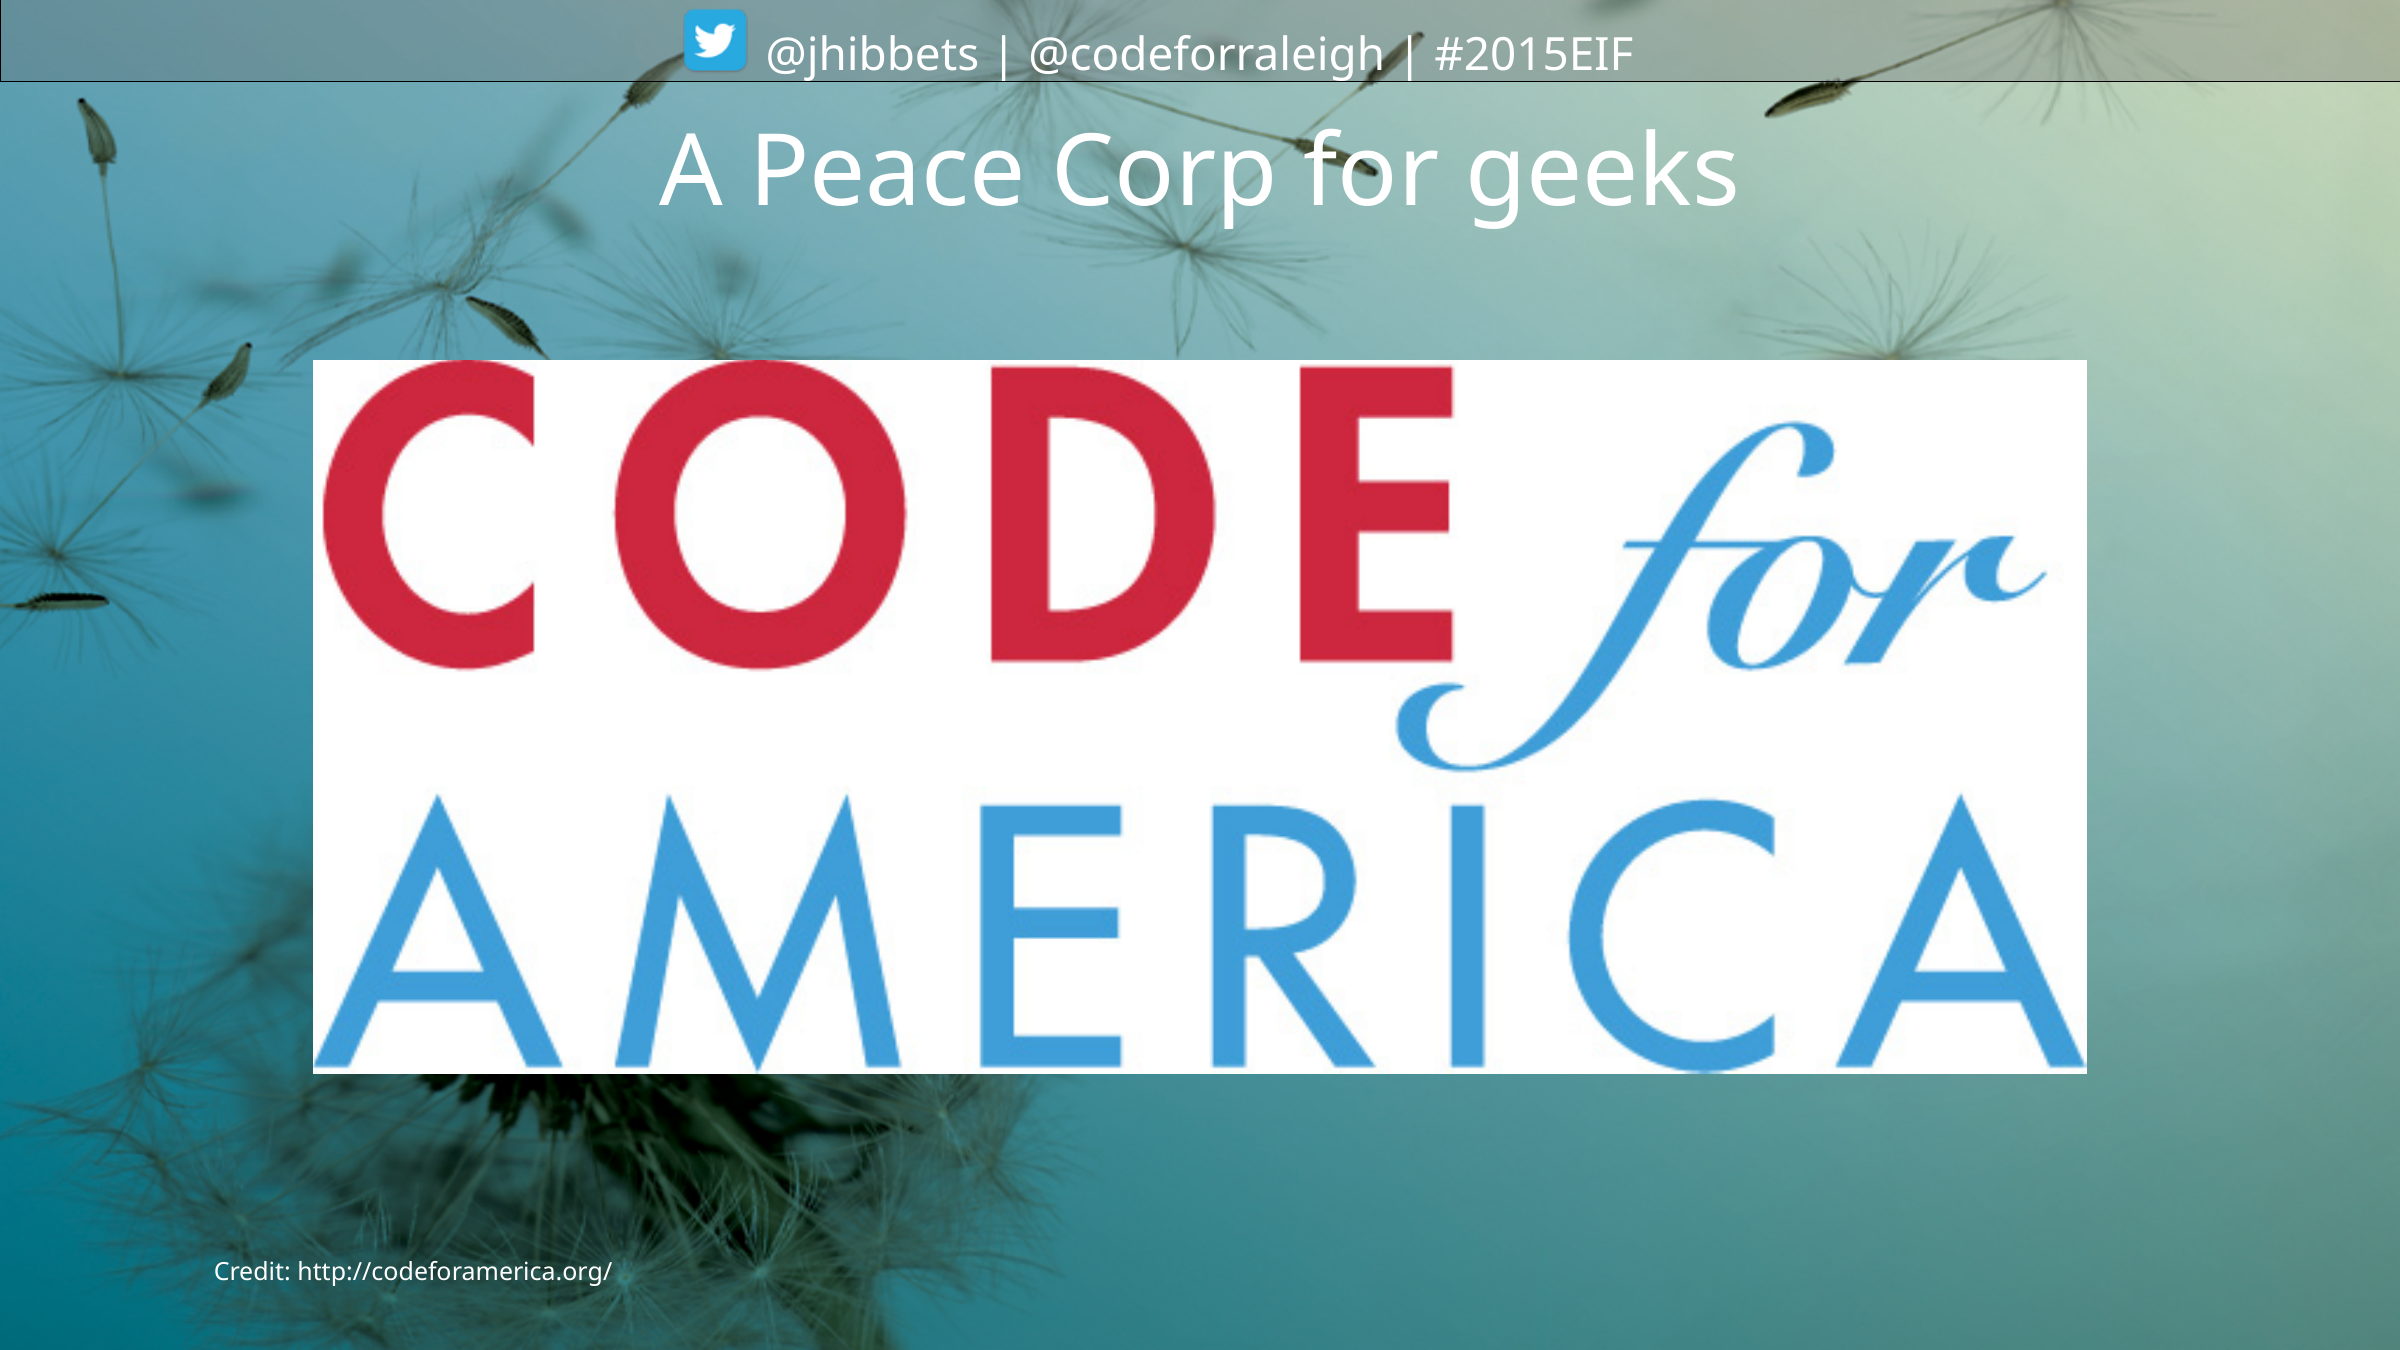

# A Peace Corp for geeks
Credit: http://codeforamerica.org/